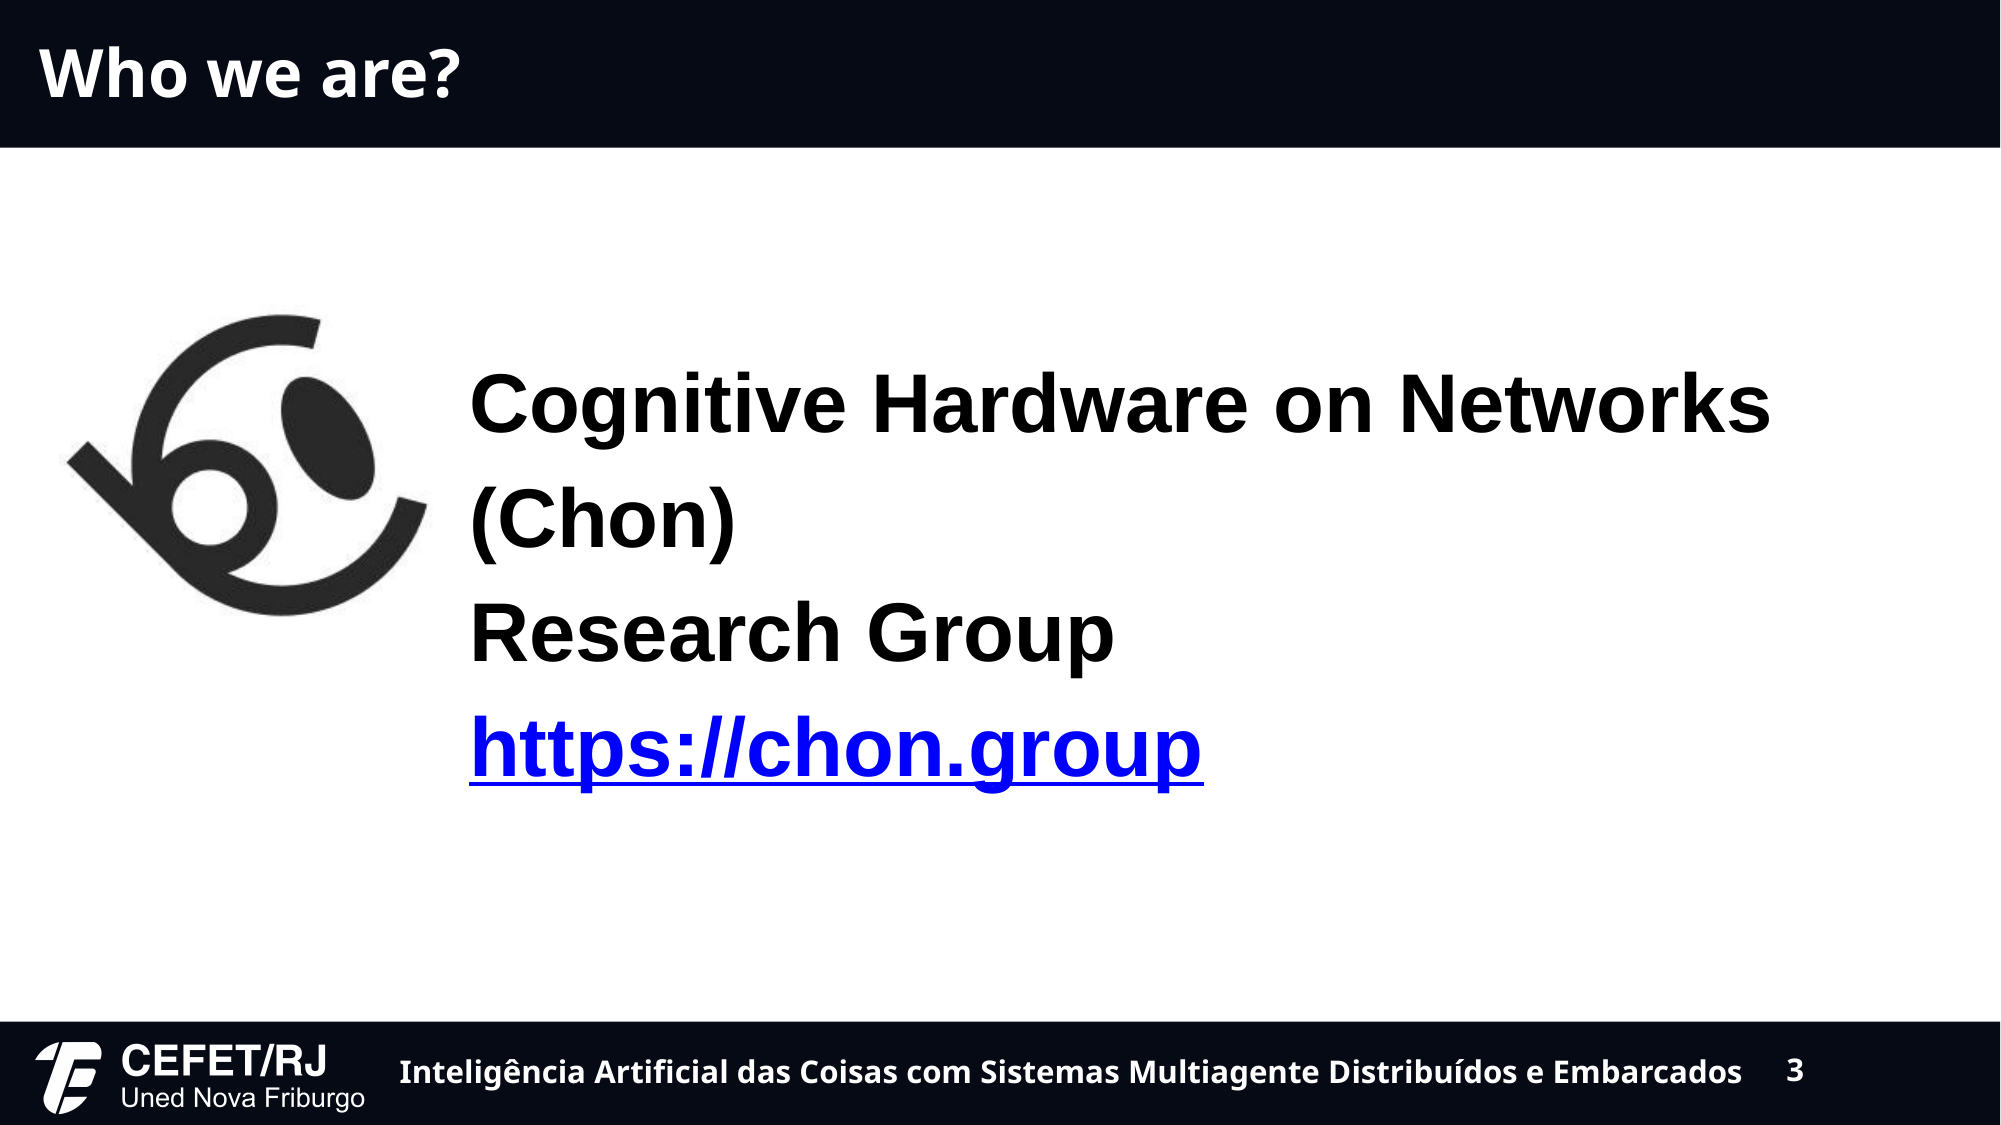

Who we are?
Cognitive Hardware on Networks (Chon)
Research Group
https://chon.group